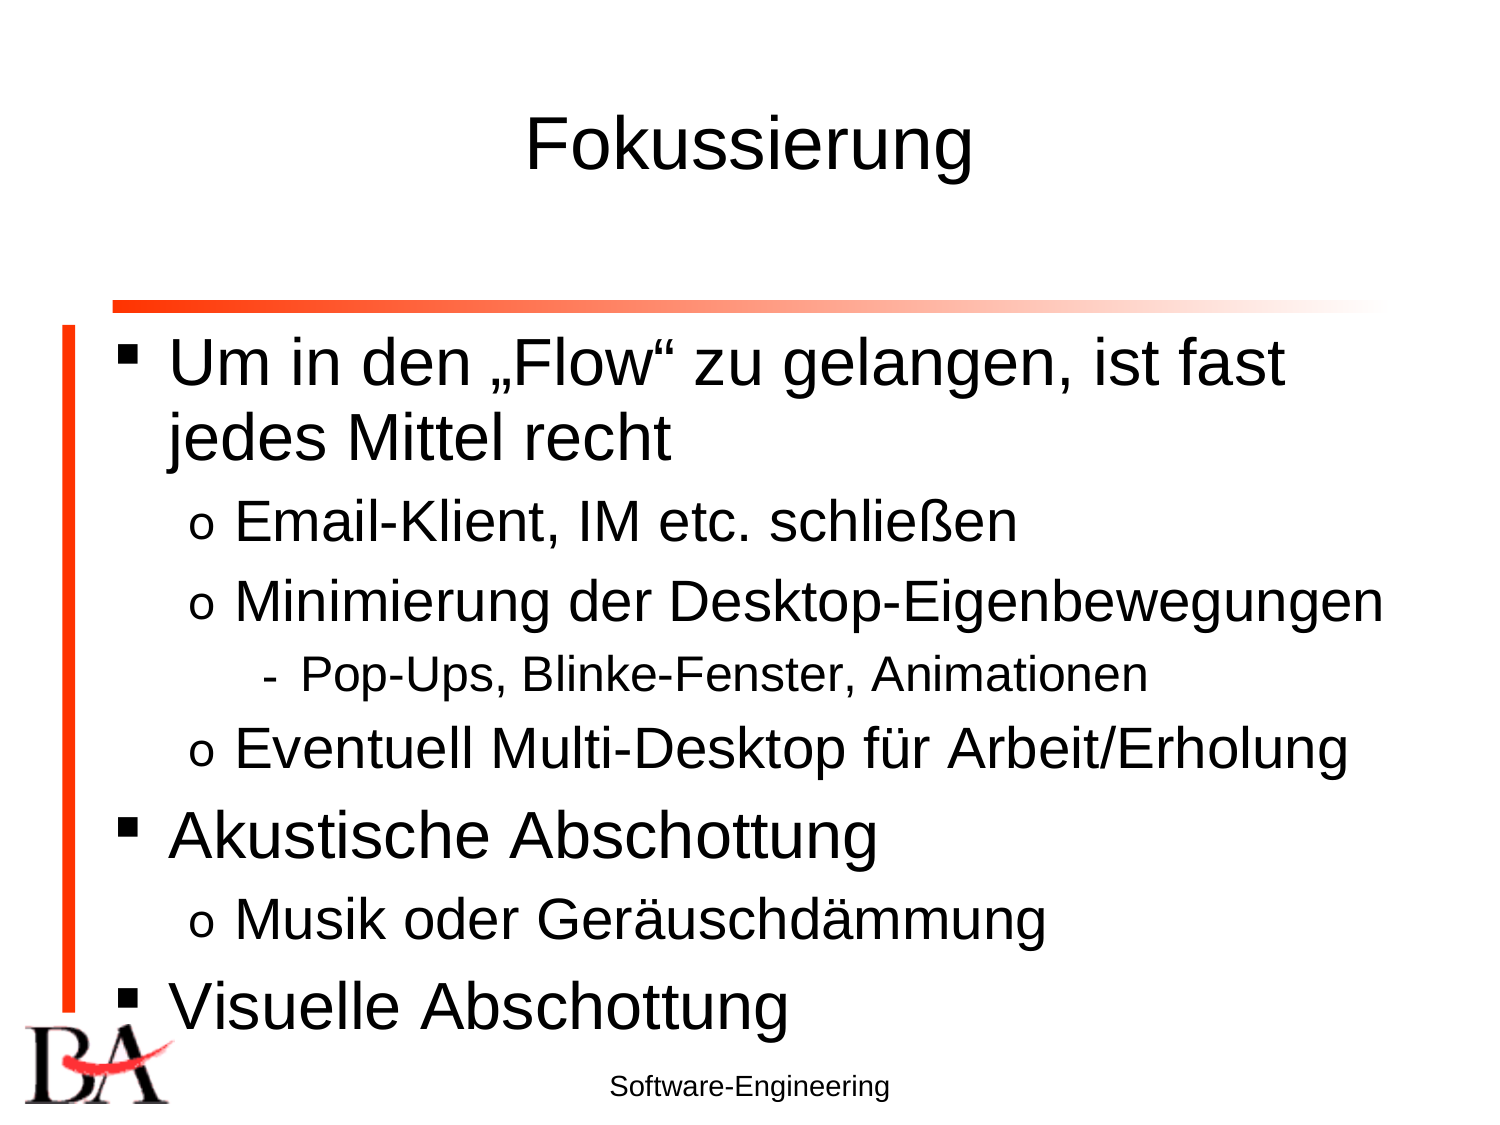

# Fokussierung
Um in den „Flow“ zu gelangen, ist fast jedes Mittel recht
Email-Klient, IM etc. schließen
Minimierung der Desktop-Eigenbewegungen
Pop-Ups, Blinke-Fenster, Animationen
Eventuell Multi-Desktop für Arbeit/Erholung
Akustische Abschottung
Musik oder Geräuschdämmung
Visuelle Abschottung